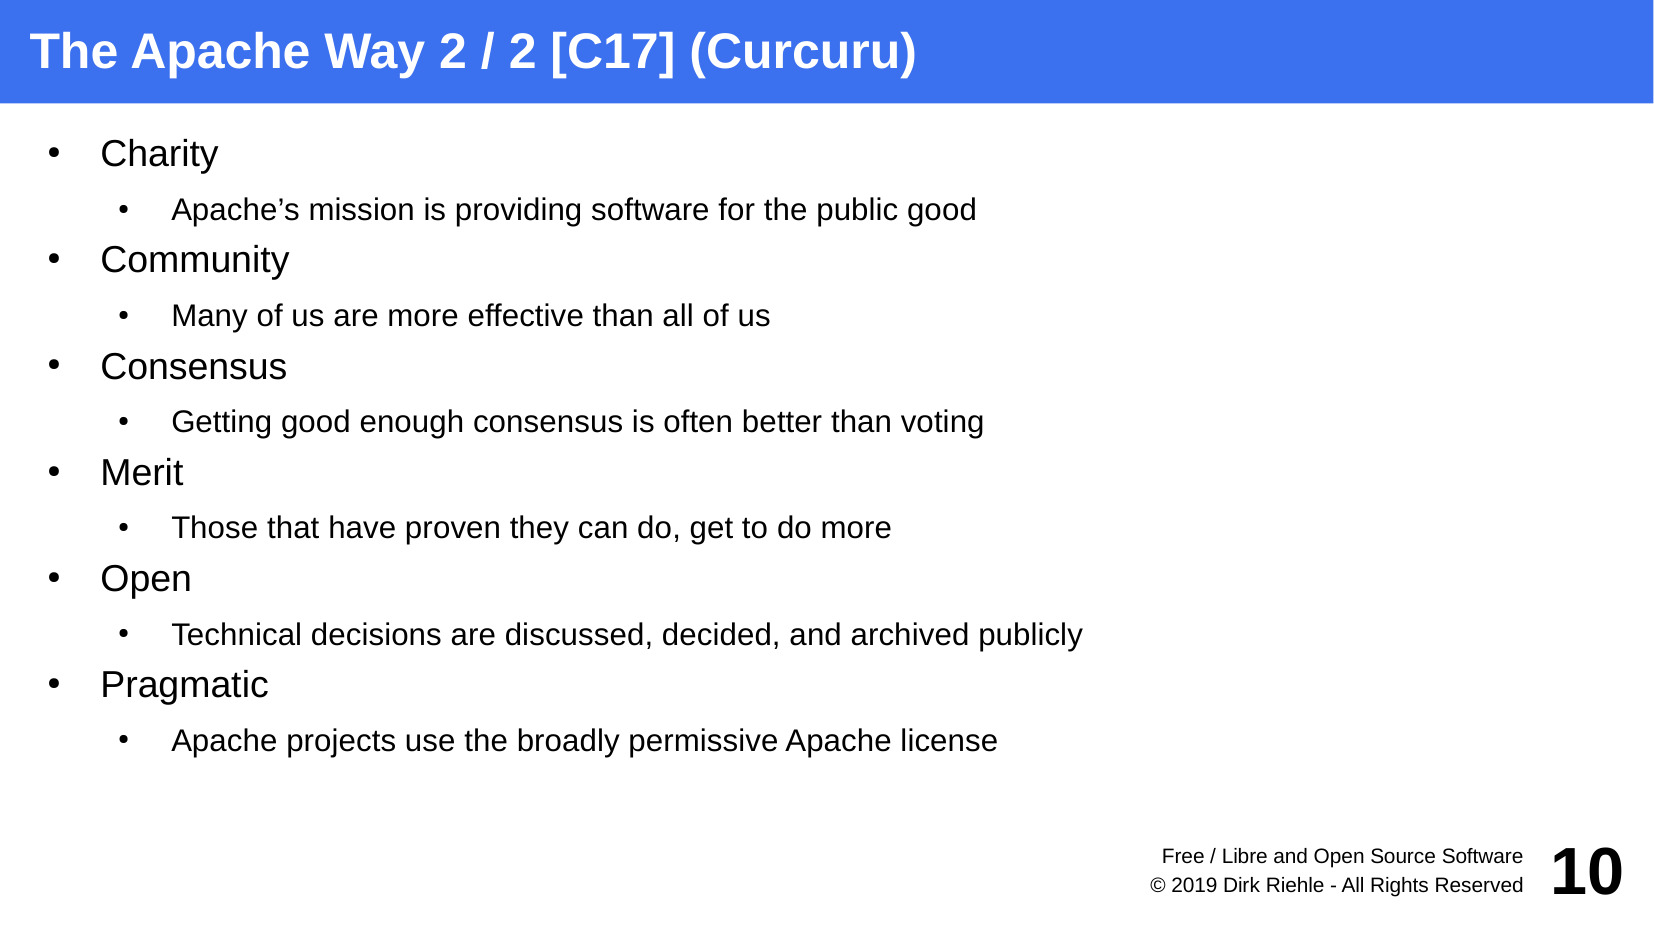

# The Apache Way 2 / 2 [C17] (Curcuru)
Charity
Apache’s mission is providing software for the public good
Community
Many of us are more effective than all of us
Consensus
Getting good enough consensus is often better than voting
Merit
Those that have proven they can do, get to do more
Open
Technical decisions are discussed, decided, and archived publicly
Pragmatic
Apache projects use the broadly permissive Apache license
Free / Libre and Open Source Software
10
© 2019 Dirk Riehle - All Rights Reserved